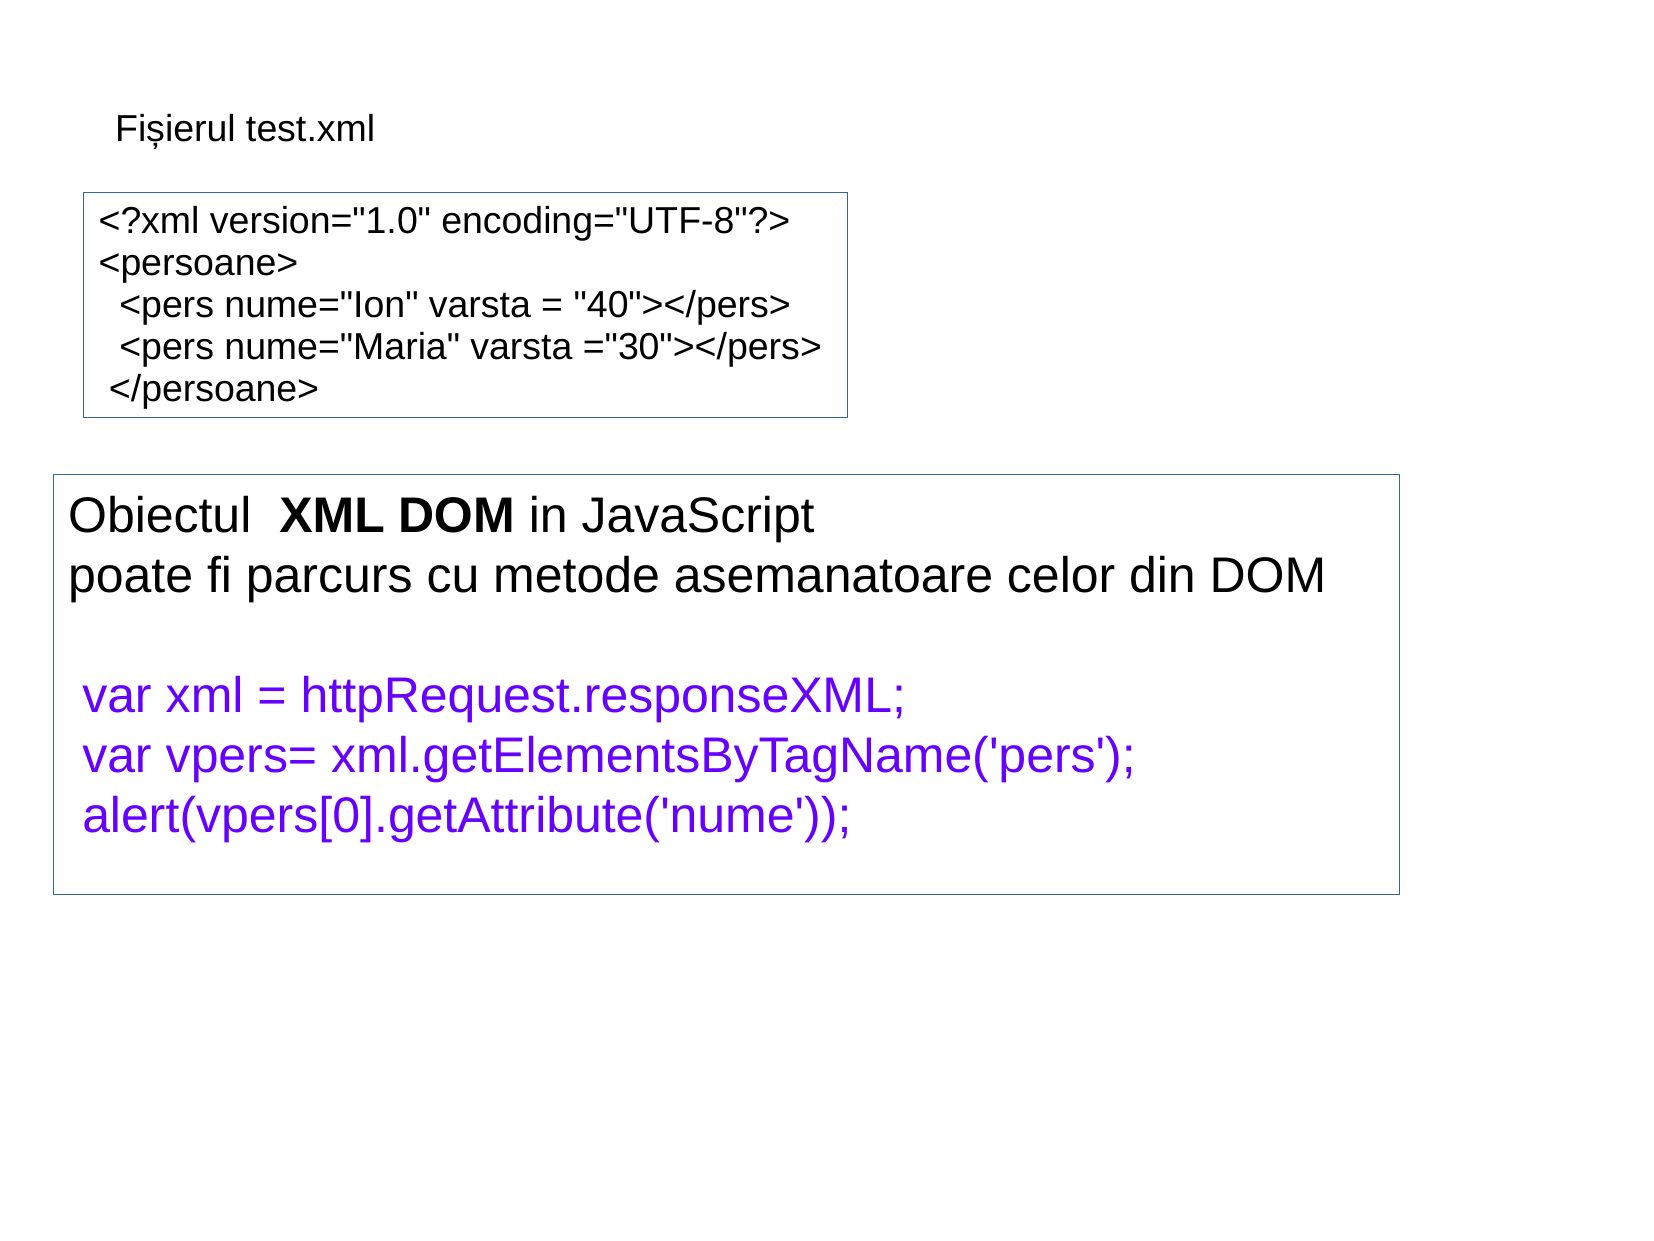

Fișierul test.xml
<?xml version="1.0" encoding="UTF-8"?>
<persoane>
 <pers nume="Ion" varsta = "40"></pers>
 <pers nume="Maria" varsta ="30"></pers>
 </persoane>
Obiectul XML DOM in JavaScript
poate fi parcurs cu metode asemanatoare celor din DOM
 var xml = httpRequest.responseXML;
 var vpers= xml.getElementsByTagName('pers');
 alert(vpers[0].getAttribute('nume'));